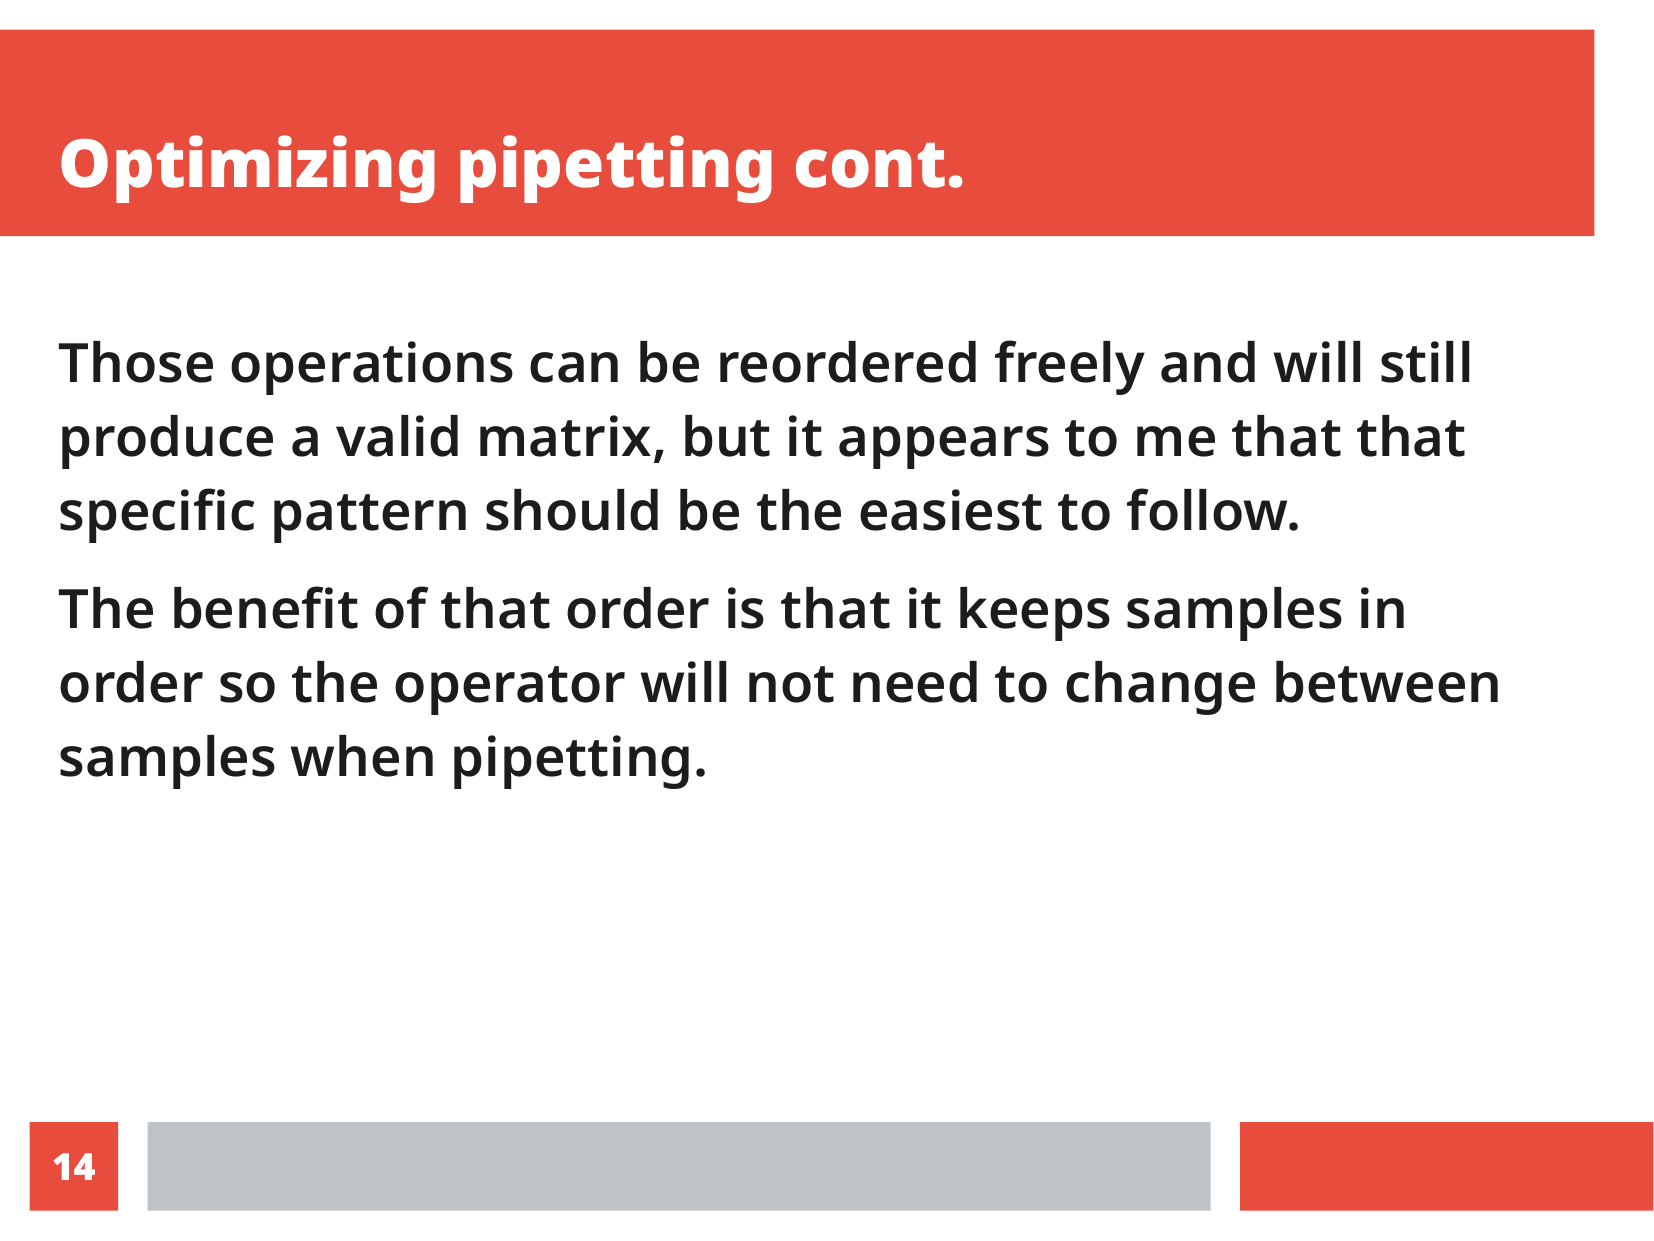

# Optimizing pipetting cont.
Those operations can be reordered freely and will still produce a valid matrix, but it appears to me that that specific pattern should be the easiest to follow.
The benefit of that order is that it keeps samples in order so the operator will not need to change between samples when pipetting.
14